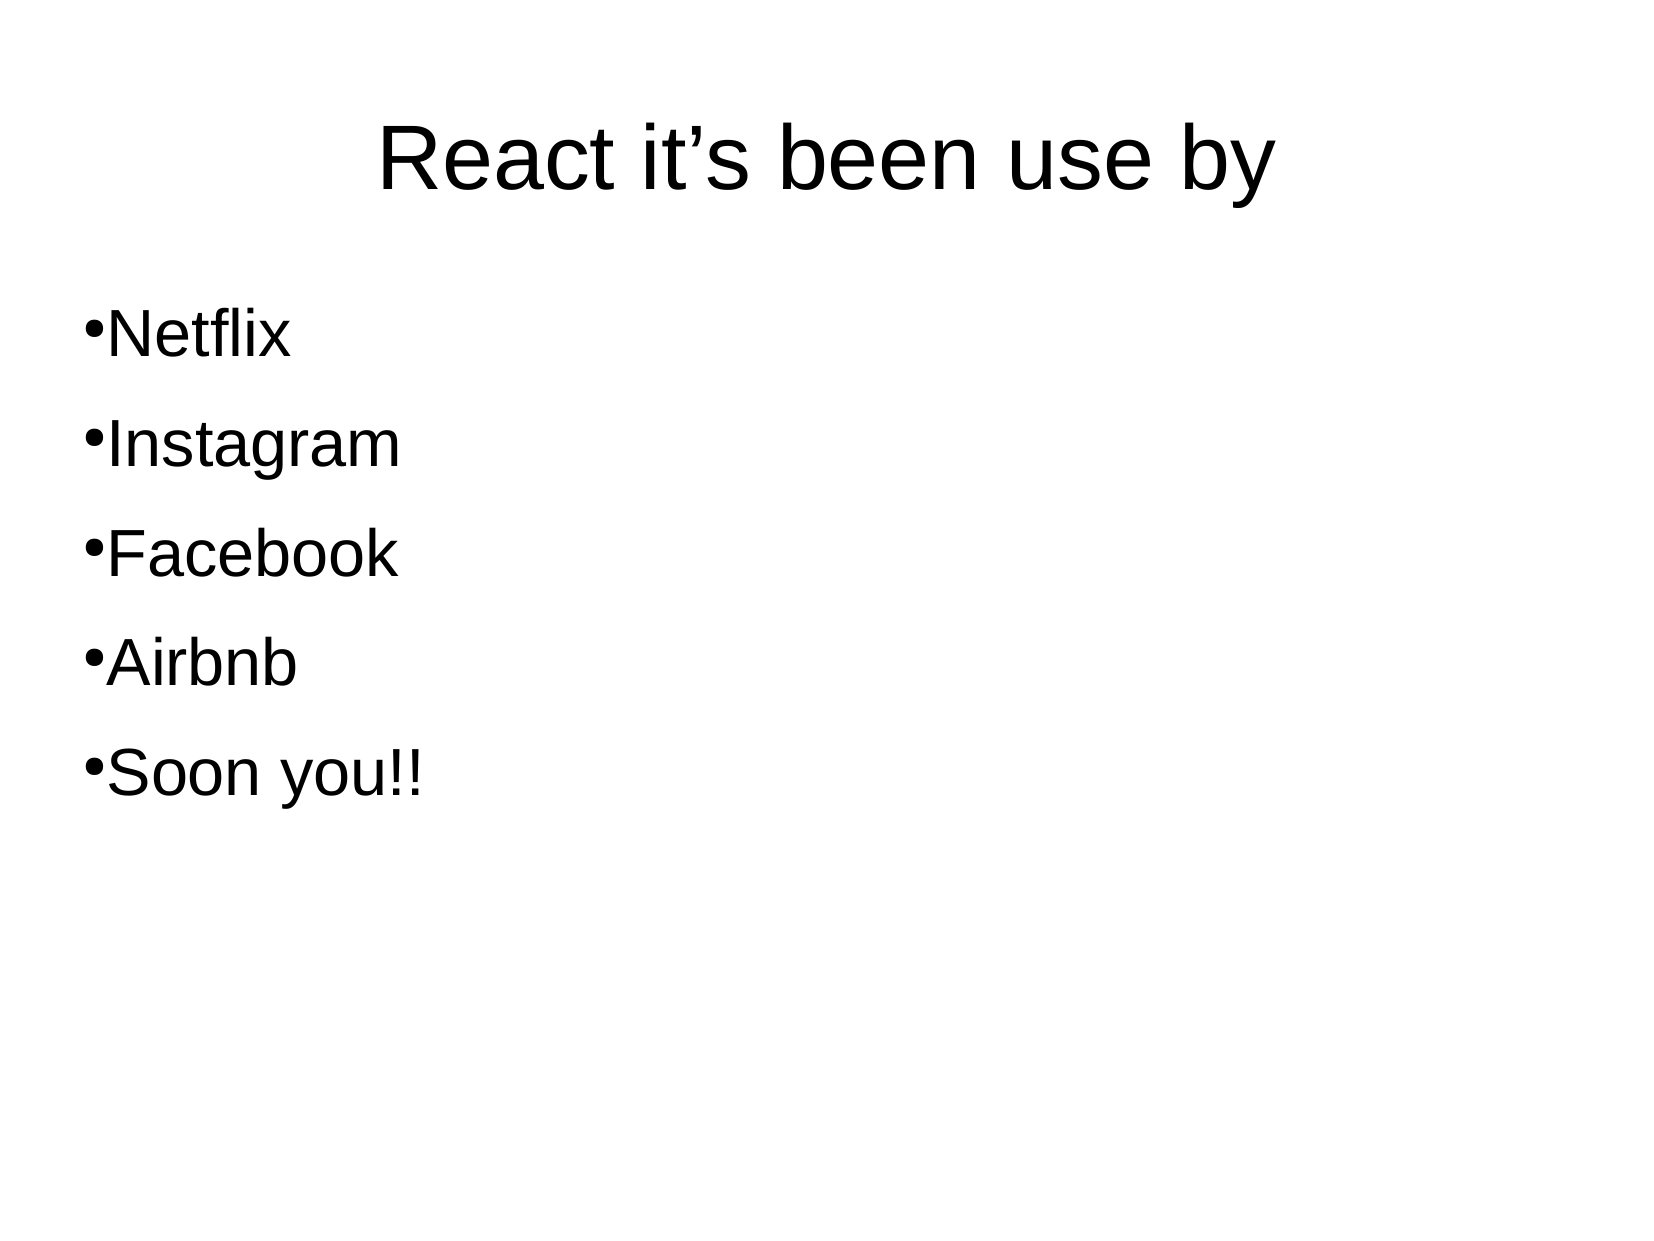

# React it’s been use by
Netflix
Instagram
Facebook
Airbnb
Soon you!!